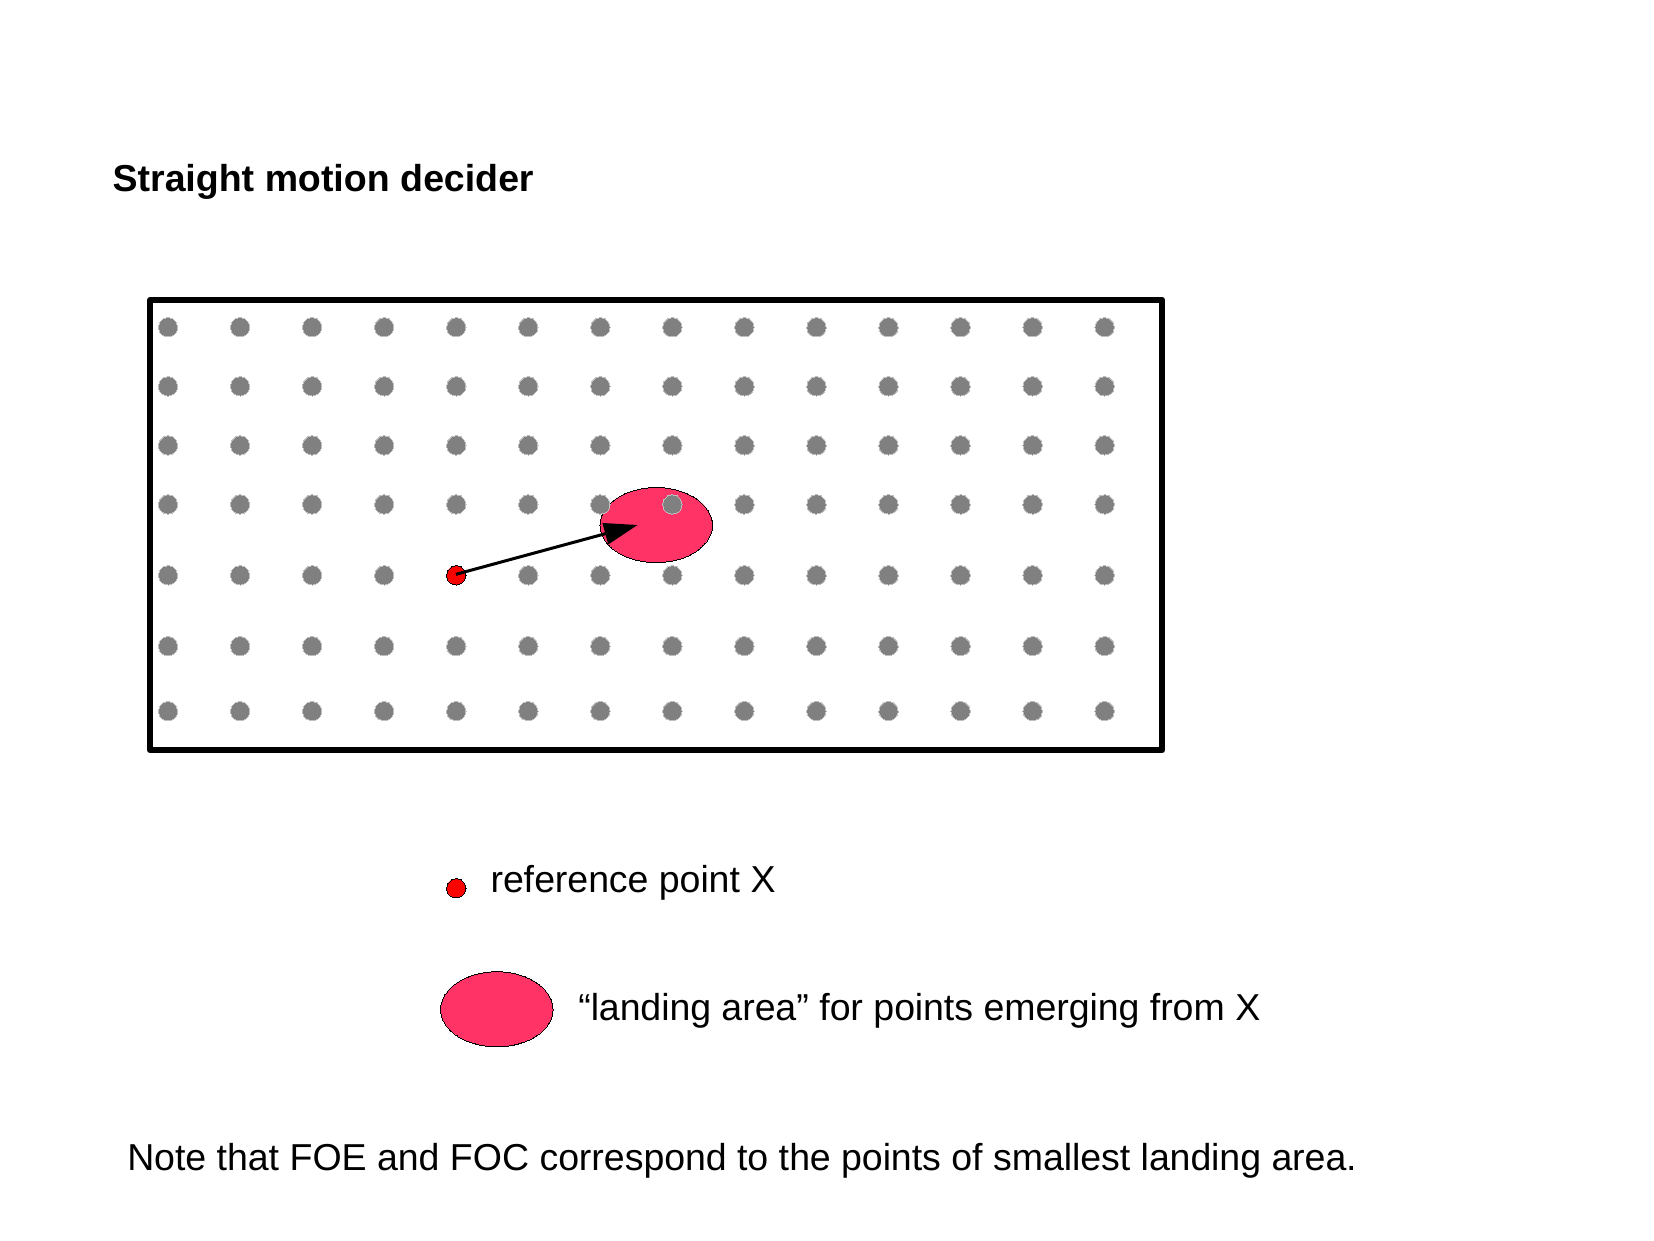

Straight motion decider
reference point X
“landing area” for points emerging from X
Note that FOE and FOC correspond to the points of smallest landing area.